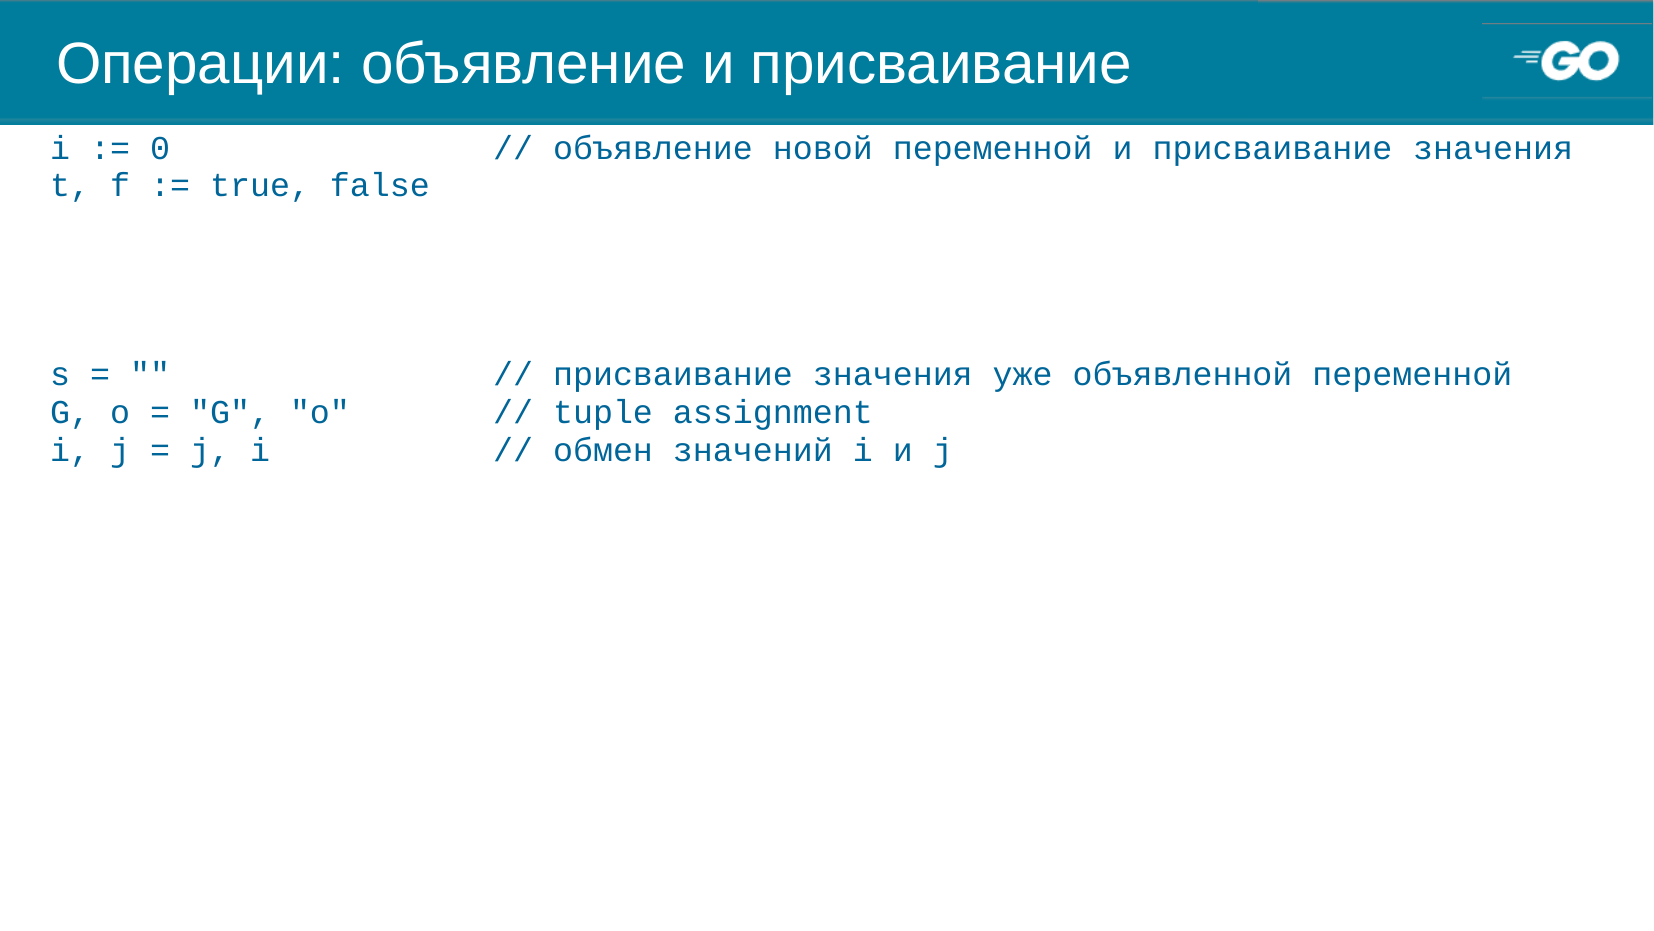

Операции: объявление и присваивание
i := 0					// объявление новой переменной и присваивание значения
t, f := true, false
s = ""					// присваивание значения уже объявленной переменной
G, o = "G", "o"		// tuple assignment
i, j = j, i				// обмен значений i и j